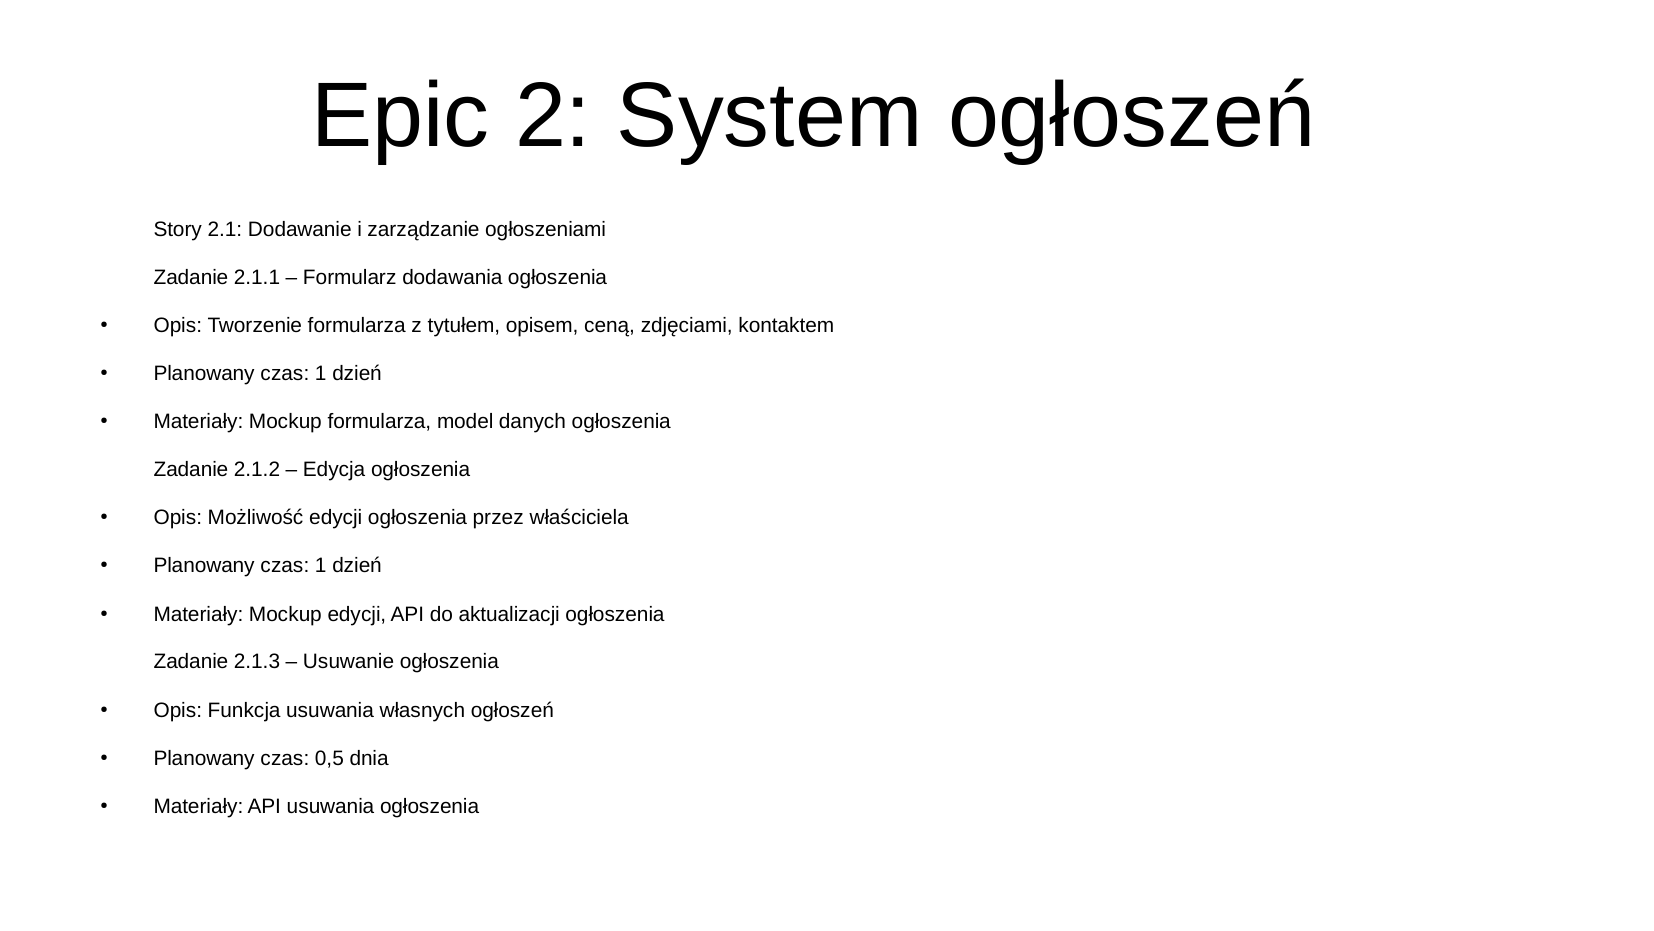

# Epic 2: System ogłoszeń
Story 2.1: Dodawanie i zarządzanie ogłoszeniami
Zadanie 2.1.1 – Formularz dodawania ogłoszenia
Opis: Tworzenie formularza z tytułem, opisem, ceną, zdjęciami, kontaktem
Planowany czas: 1 dzień
Materiały: Mockup formularza, model danych ogłoszenia
Zadanie 2.1.2 – Edycja ogłoszenia
Opis: Możliwość edycji ogłoszenia przez właściciela
Planowany czas: 1 dzień
Materiały: Mockup edycji, API do aktualizacji ogłoszenia
Zadanie 2.1.3 – Usuwanie ogłoszenia
Opis: Funkcja usuwania własnych ogłoszeń
Planowany czas: 0,5 dnia
Materiały: API usuwania ogłoszenia